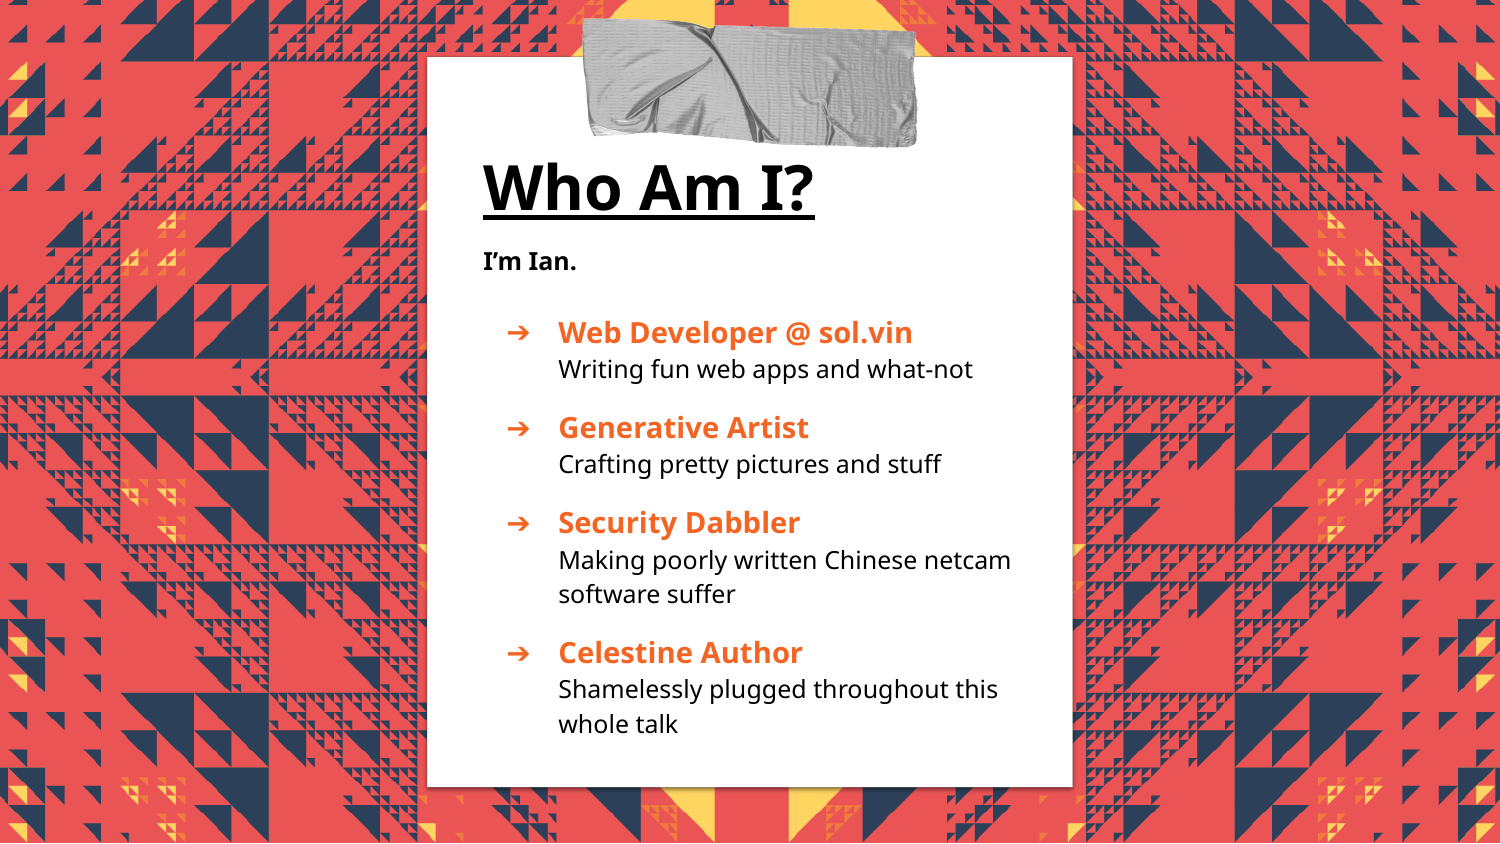

Who Am I?
# I’m Ian.
Web Developer @ sol.vin
Writing fun web apps and what-not
Generative Artist
Crafting pretty pictures and stuff
Security Dabbler
Making poorly written Chinese netcam software suffer
Celestine Author
Shamelessly plugged throughout this whole talk